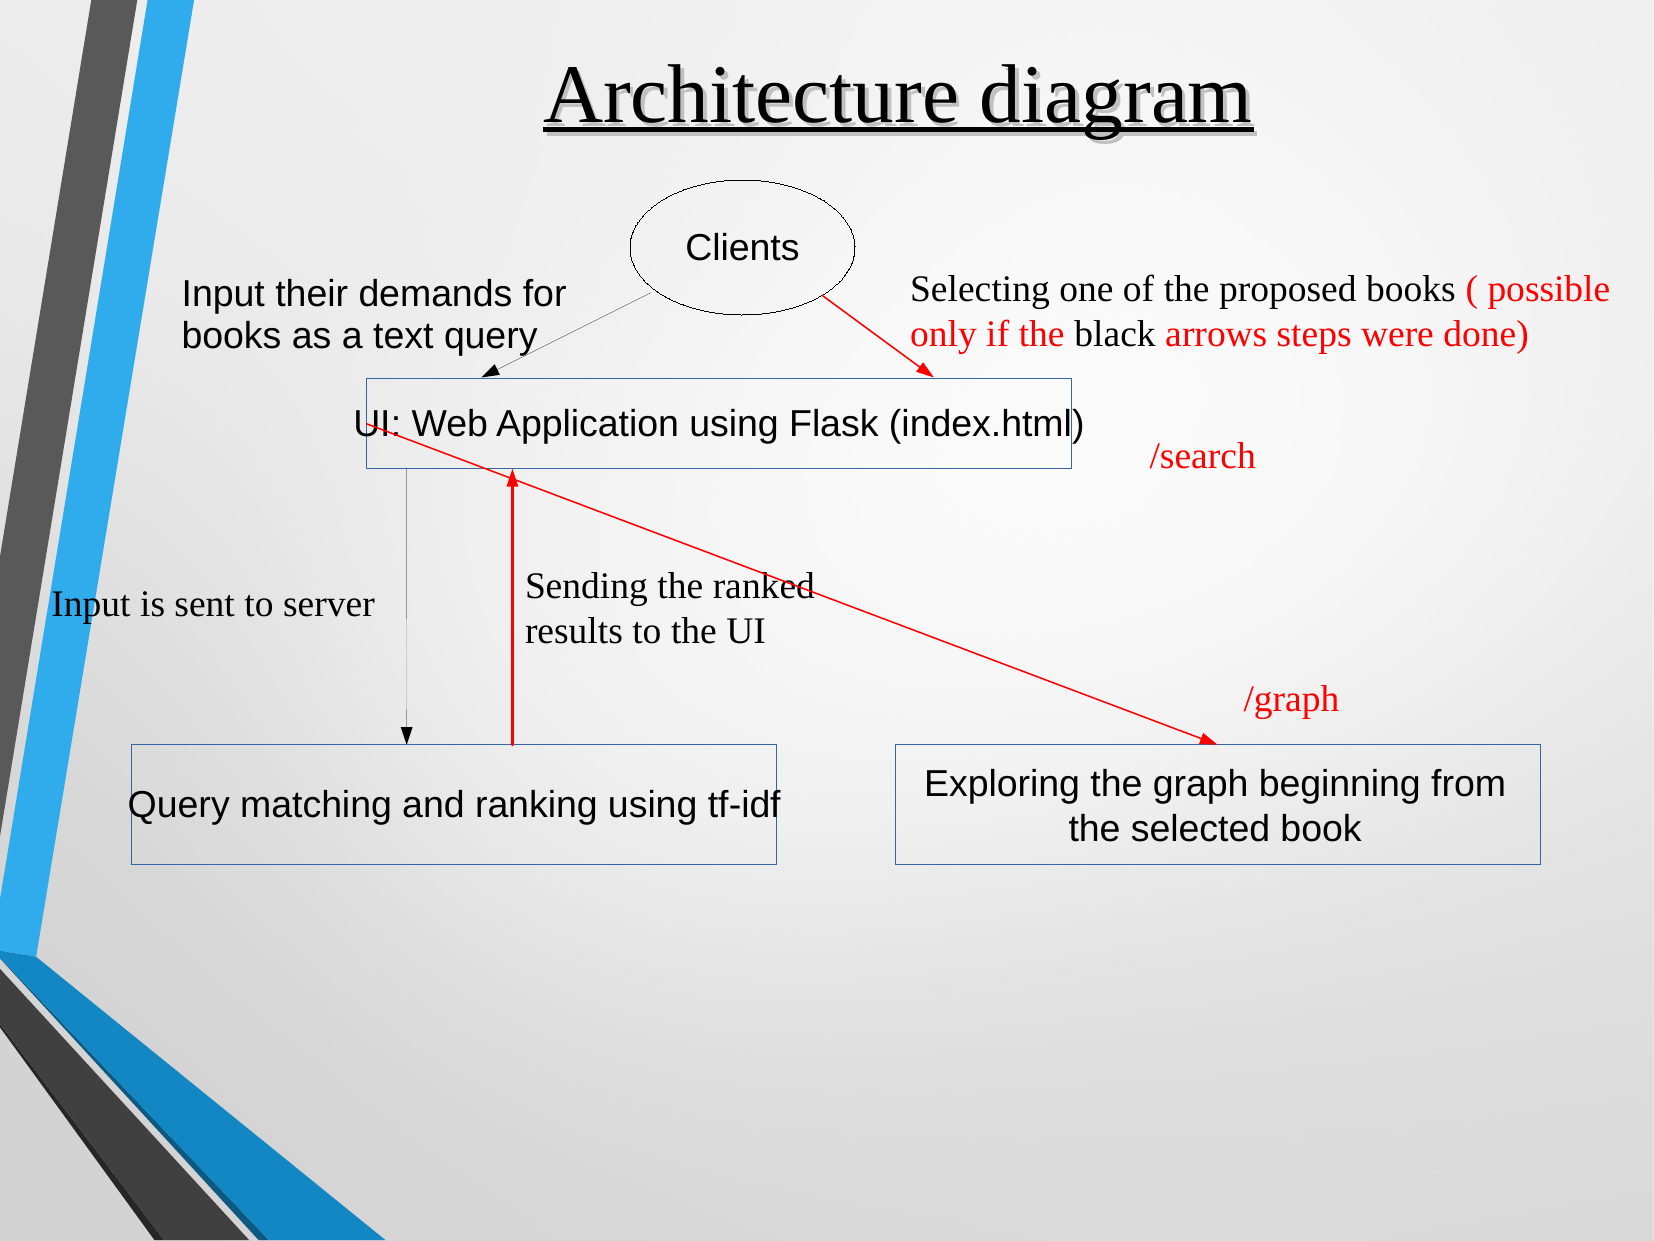

Architecture diagram
Clients
Selecting one of the proposed books ( possible only if the black arrows steps were done)
Input their demands for books as a text query
UI: Web Application using Flask (index.html)
/search
Sending the ranked results to the UI
Input is sent to server
/graph
Query matching and ranking using tf-idf
Exploring the graph beginning from the selected book